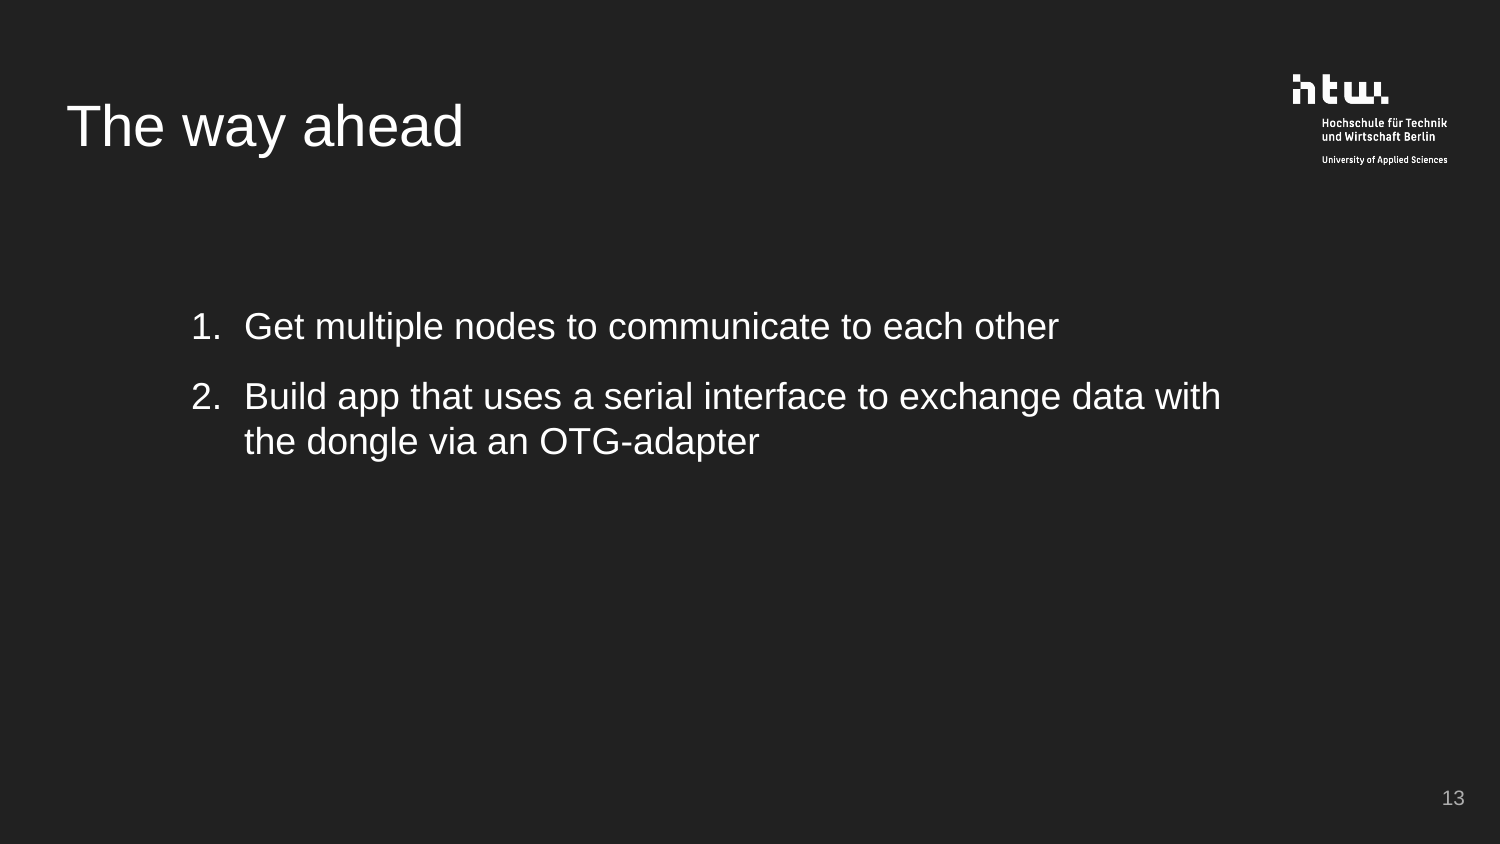

# The way ahead
Get multiple nodes to communicate to each other
Build app that uses a serial interface to exchange data with the dongle via an OTG-adapter